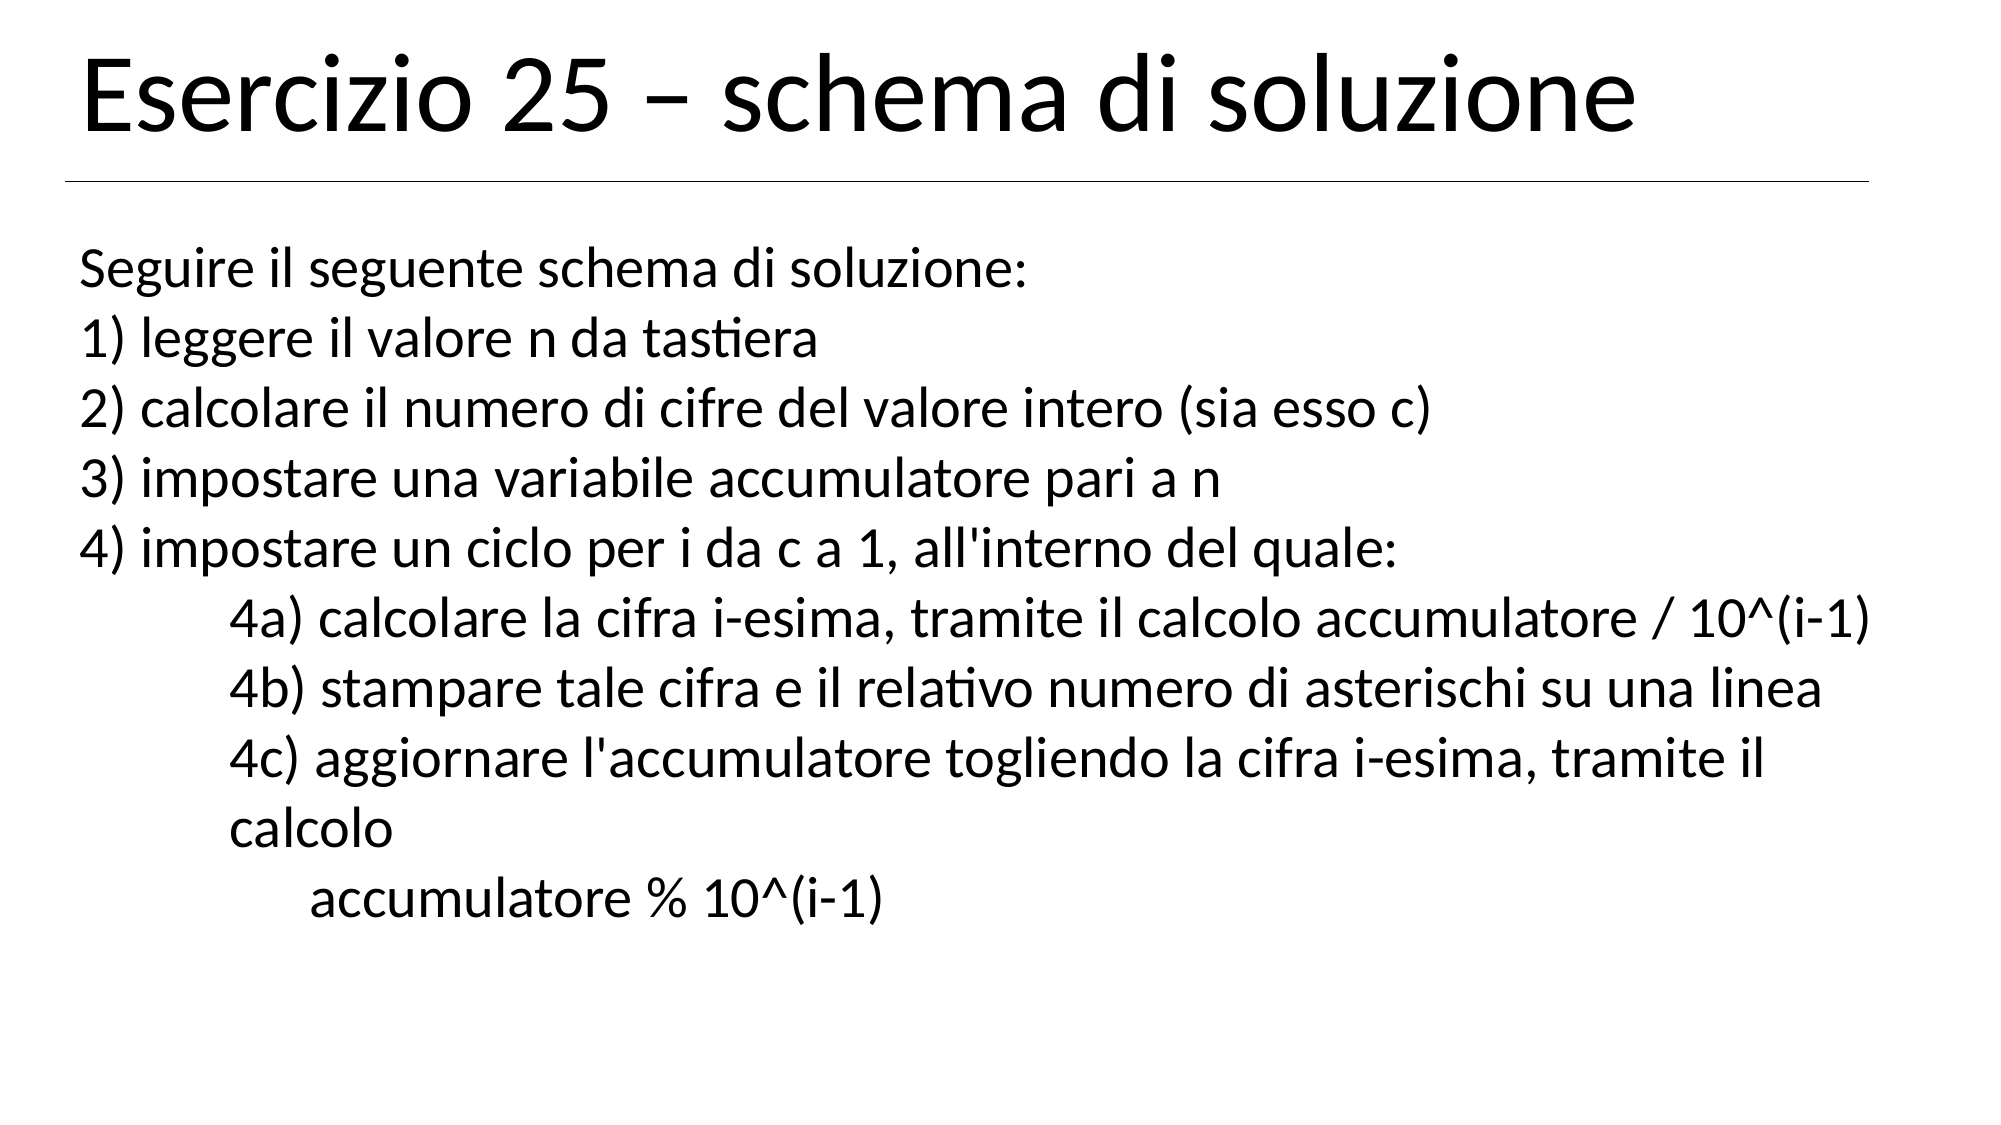

Esercizio 25 – schema di soluzione
Seguire il seguente schema di soluzione:
1) leggere il valore n da tastiera
2) calcolare il numero di cifre del valore intero (sia esso c)
3) impostare una variabile accumulatore pari a n
4) impostare un ciclo per i da c a 1, all'interno del quale:
4a) calcolare la cifra i-esima, tramite il calcolo accumulatore / 10^(i-1)
4b) stampare tale cifra e il relativo numero di asterischi su una linea
4c) aggiornare l'accumulatore togliendo la cifra i-esima, tramite il calcolo
 accumulatore % 10^(i-1)